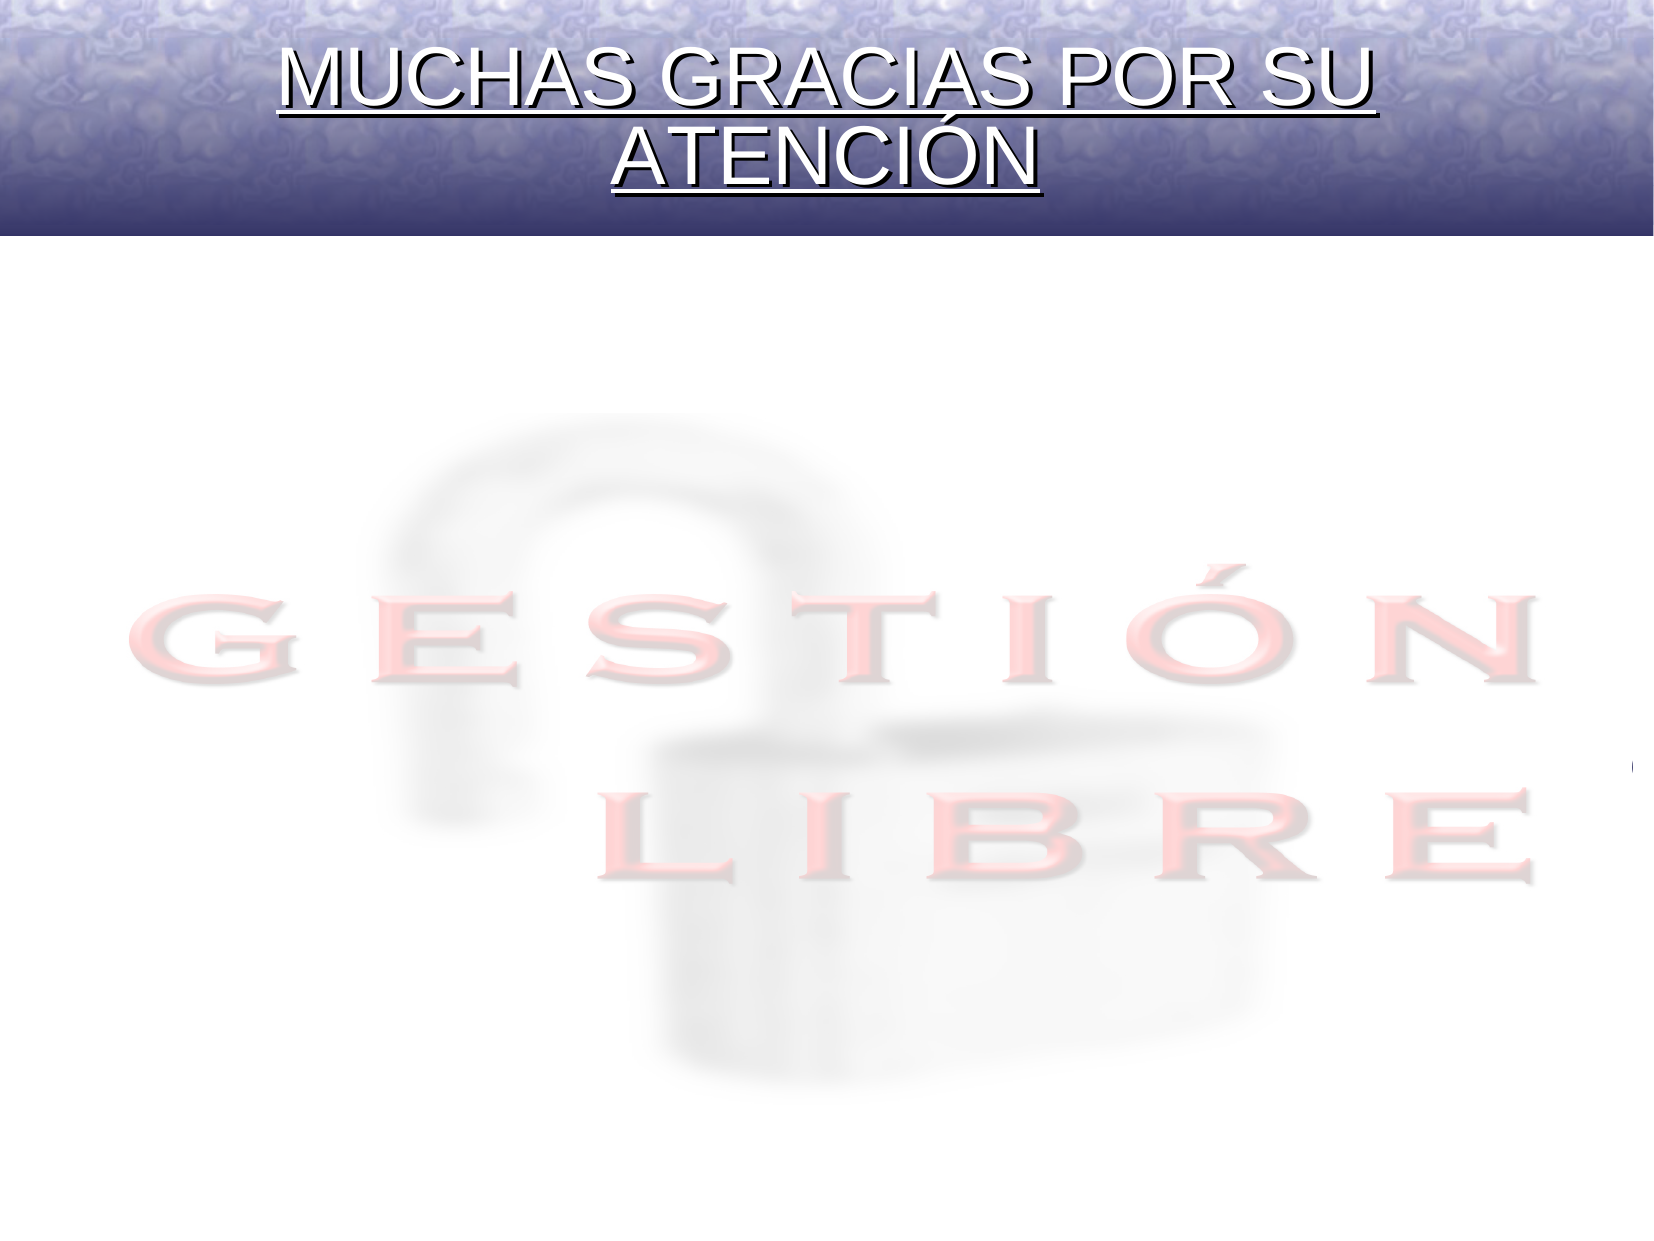

# MUCHAS GRACIAS POR SU ATENCIÓN
¿RUEGOS Y PREGUNTAS?